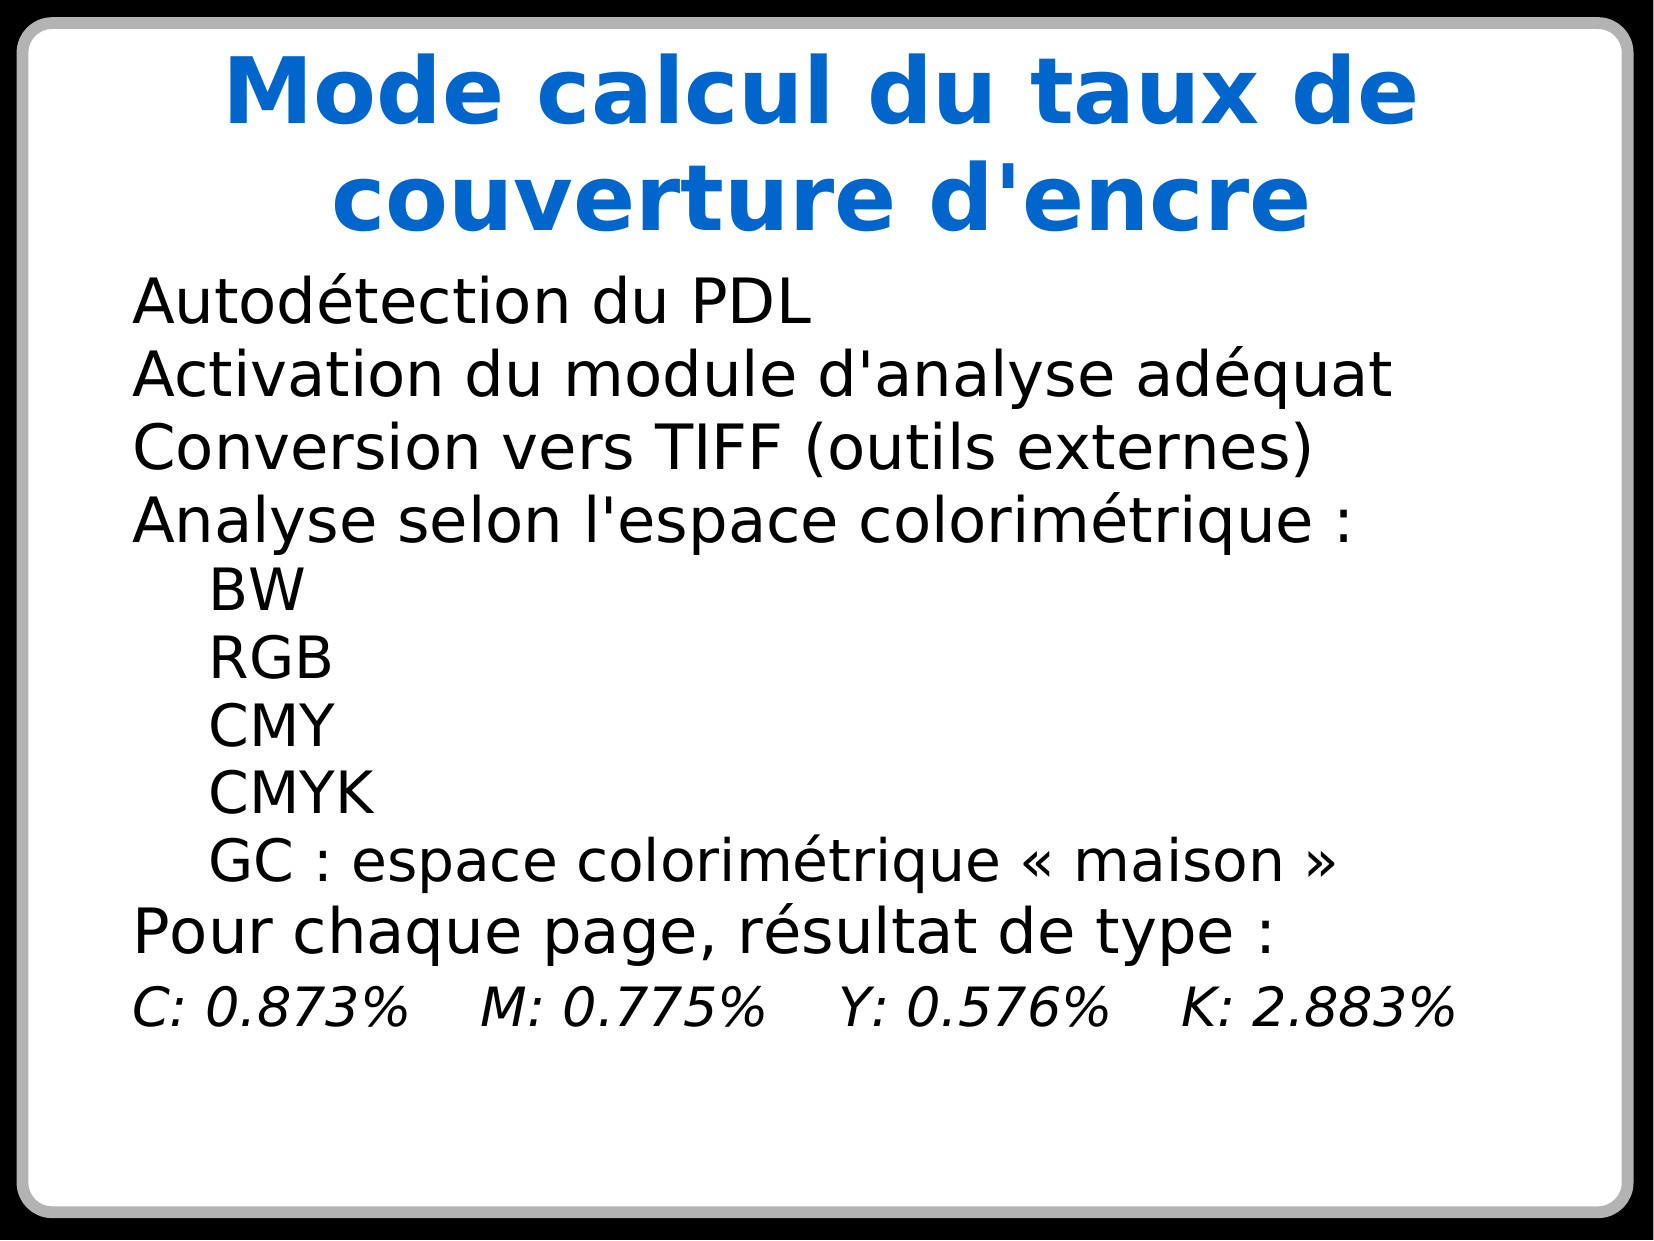

# Mode calcul du taux de couverture d'encre
Autodétection du PDL
Activation du module d'analyse adéquat
Conversion vers TIFF (outils externes)
Analyse selon l'espace colorimétrique :
BW
RGB
CMY
CMYK
GC : espace colorimétrique « maison »
Pour chaque page, résultat de type :
C: 0.873% M: 0.775% Y: 0.576% K: 2.883%